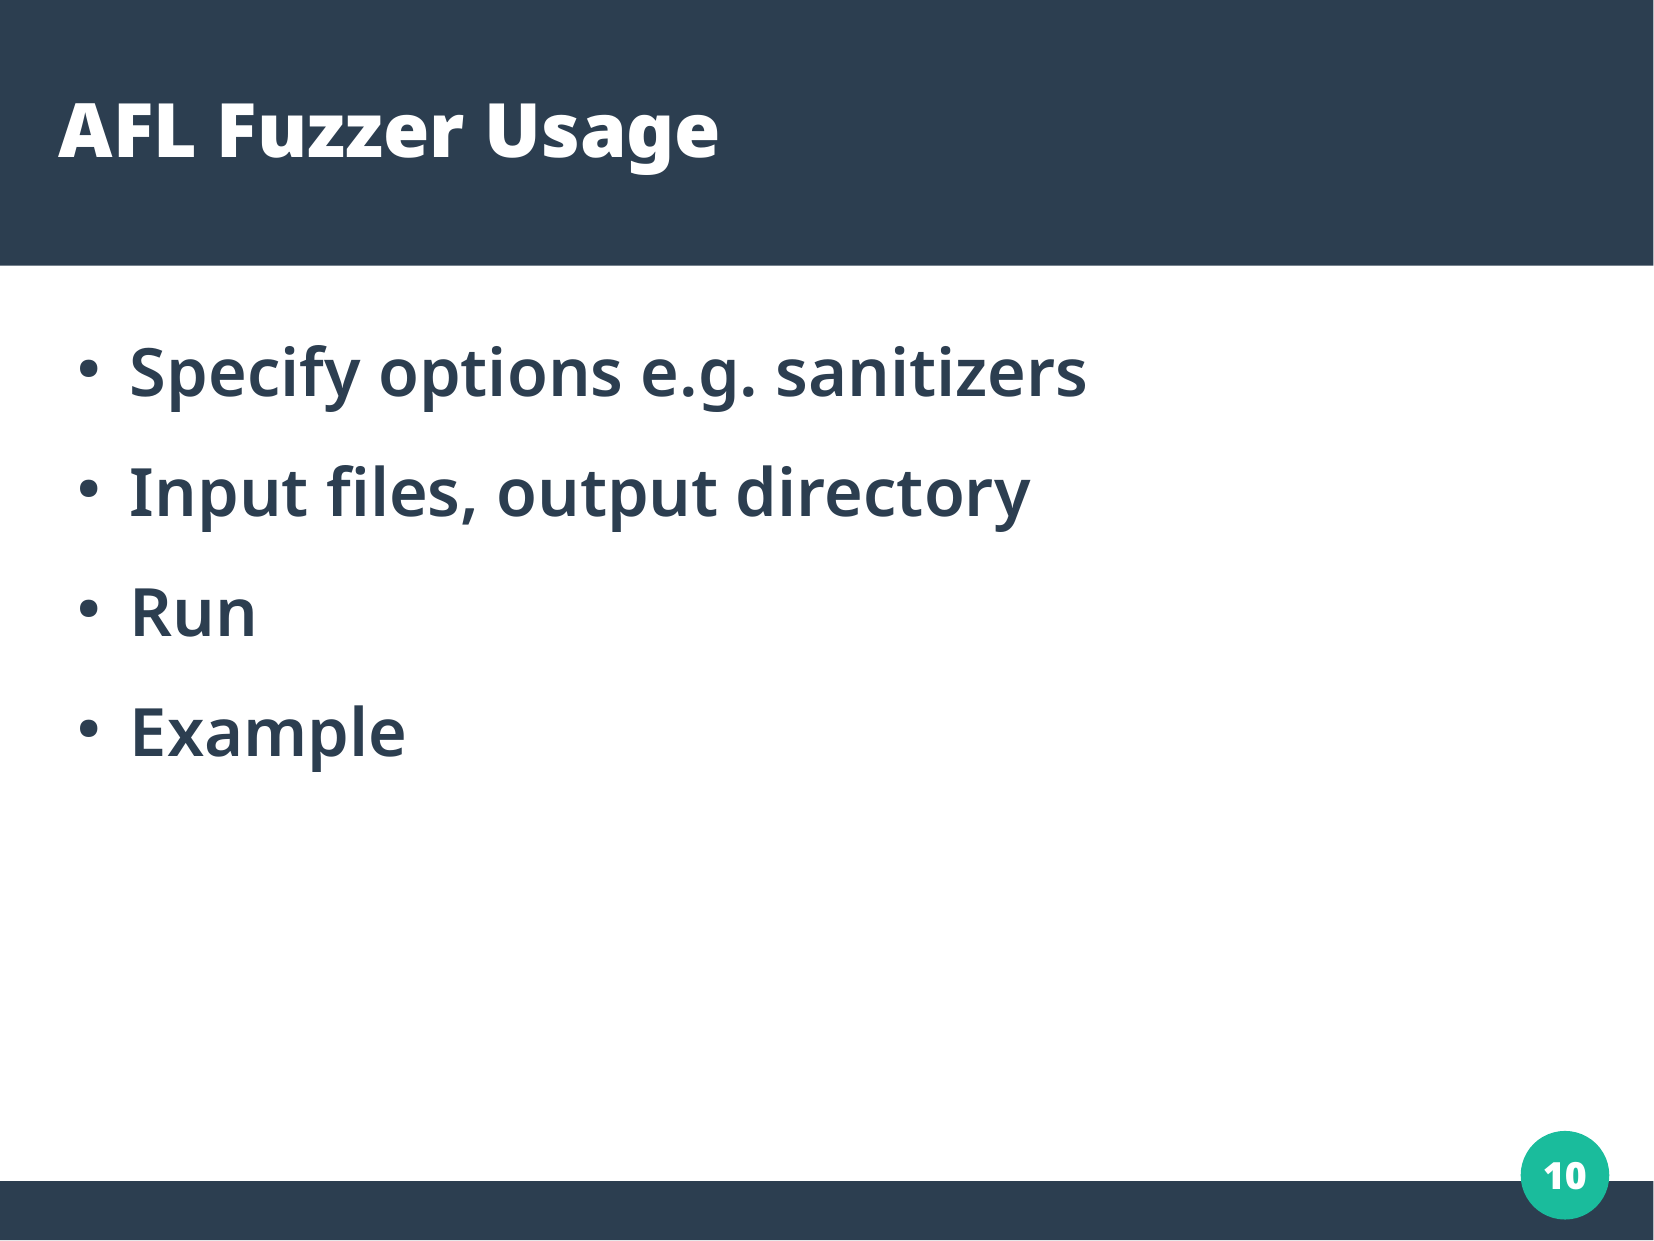

# AFL Fuzzer Usage
Specify options e.g. sanitizers
Input files, output directory
Run
Example
10